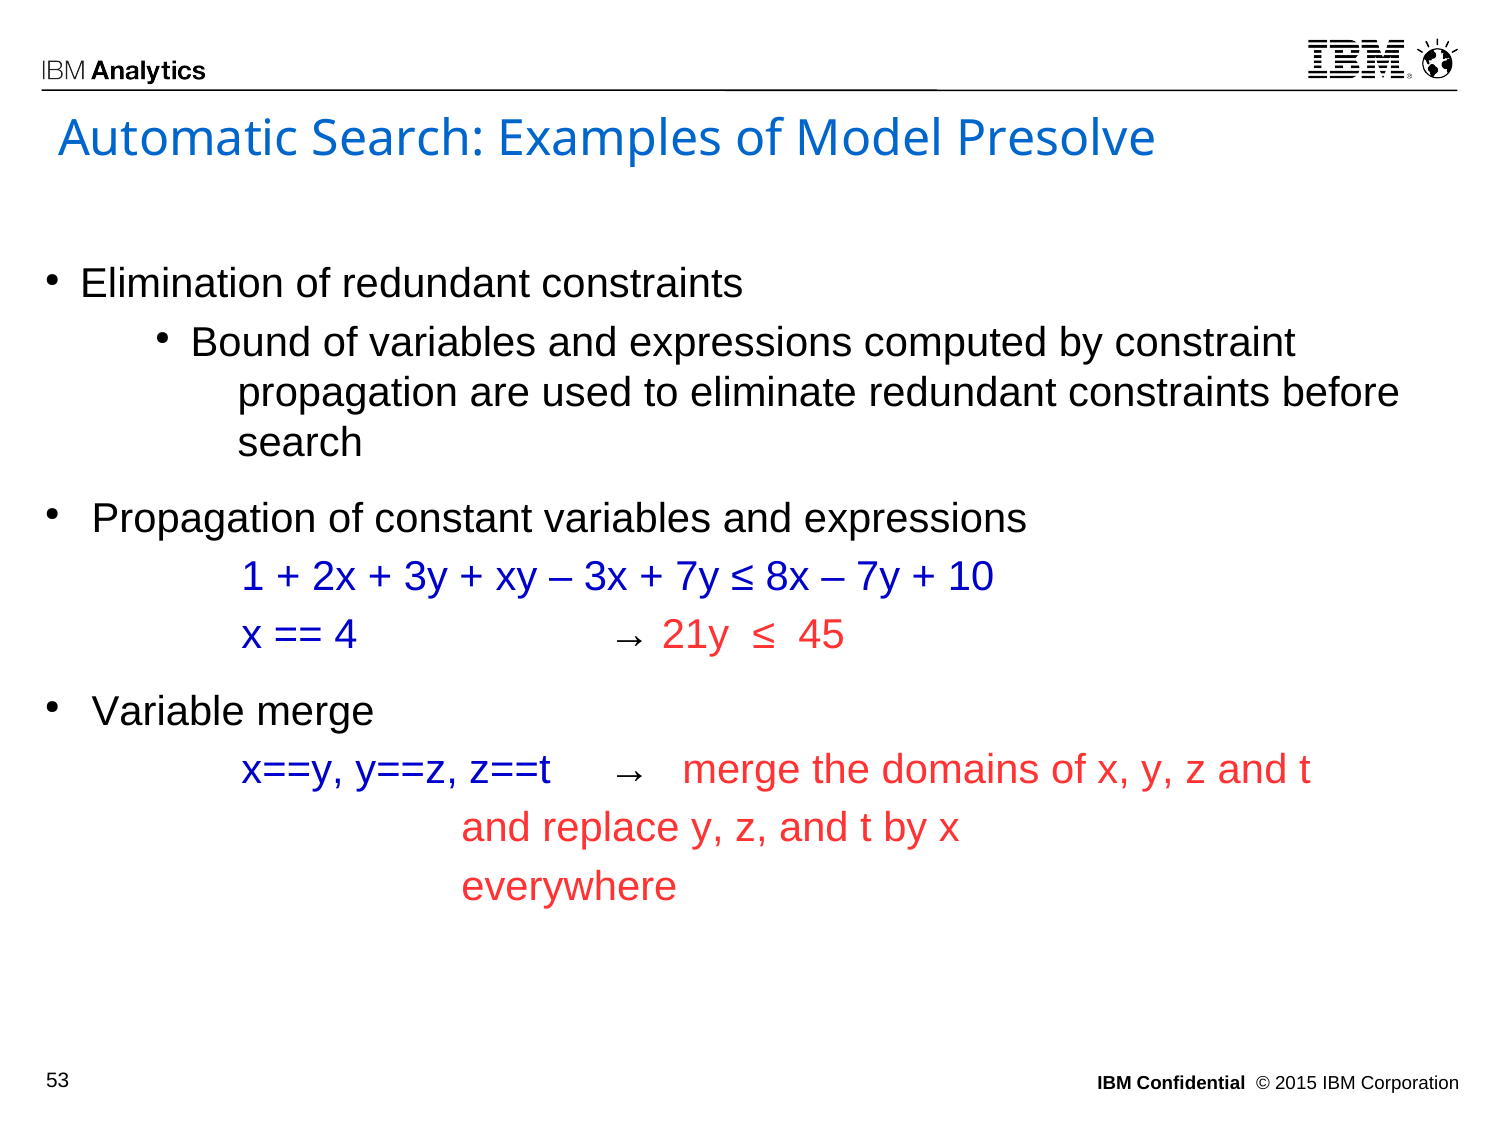

# Automatic Search: Examples of Model Presolve
Elimination of redundant constraints
Bound of variables and expressions computed by constraint propagation are used to eliminate redundant constraints before search
 Propagation of constant variables and expressions
1 + 2x + 3y + xy – 3x + 7y ≤ 8x – 7y + 10
x == 4				→ 21y ≤ 45
 Variable merge
x==y, y==z, z==t → 	merge the domains of x, y, z and t
				and replace y, z, and t by x
				everywhere